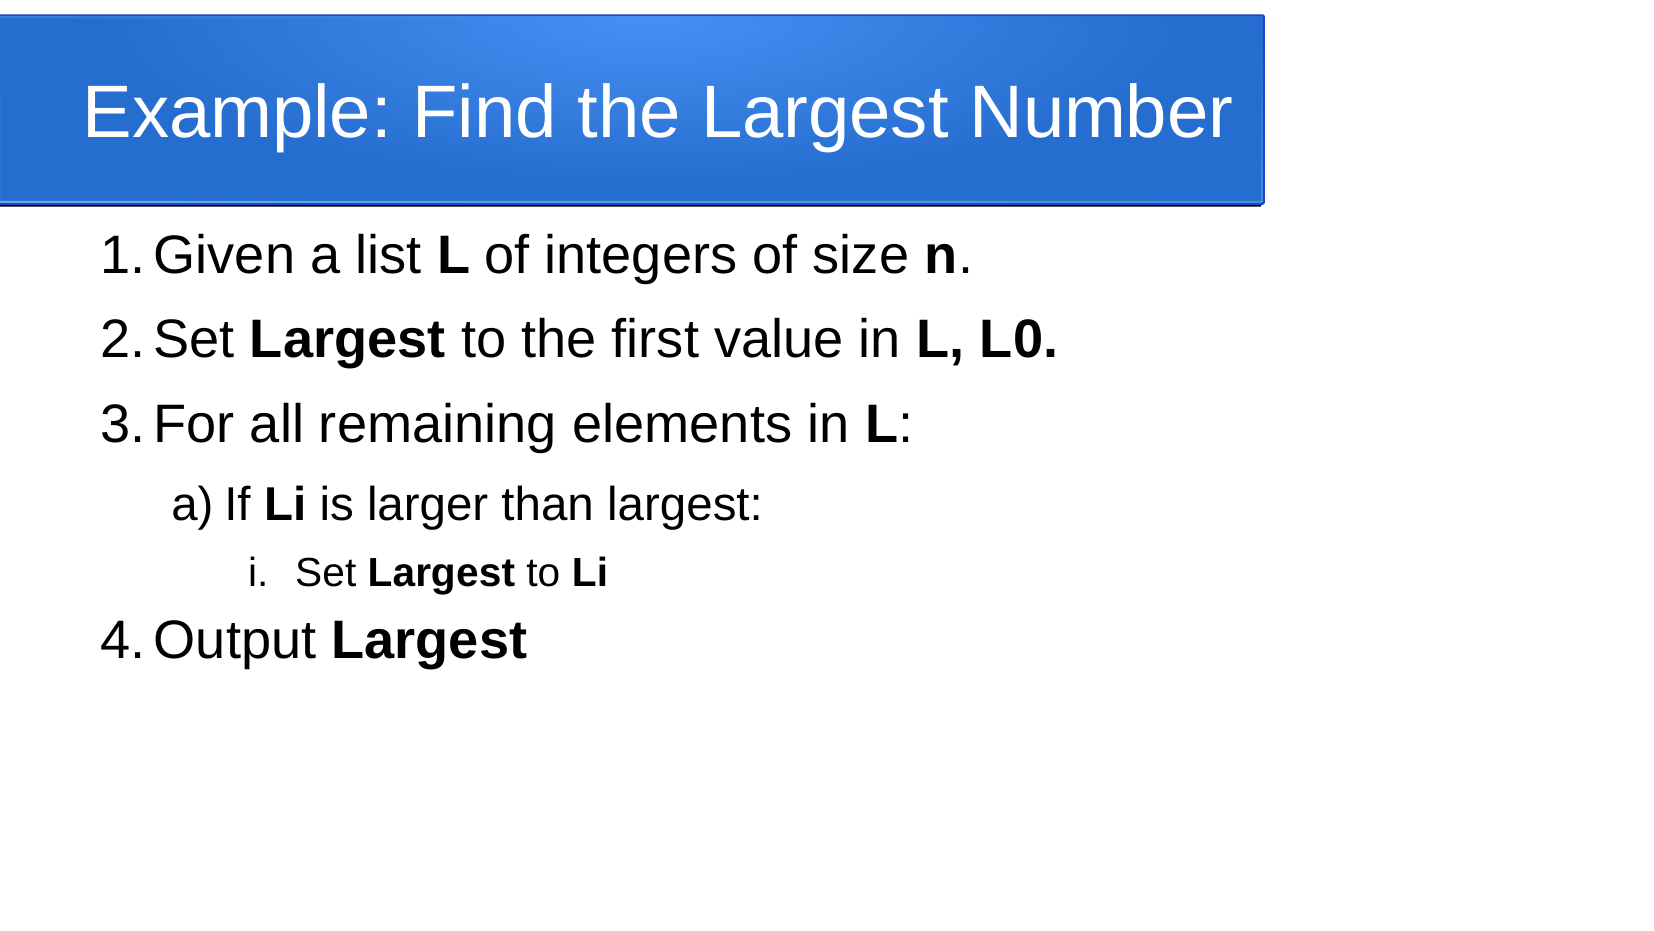

# Example: Find the Largest Number
Given a list L of integers of size n.
Set Largest to the first value in L, L0.
For all remaining elements in L:
If Li is larger than largest:
Set Largest to Li
Output Largest